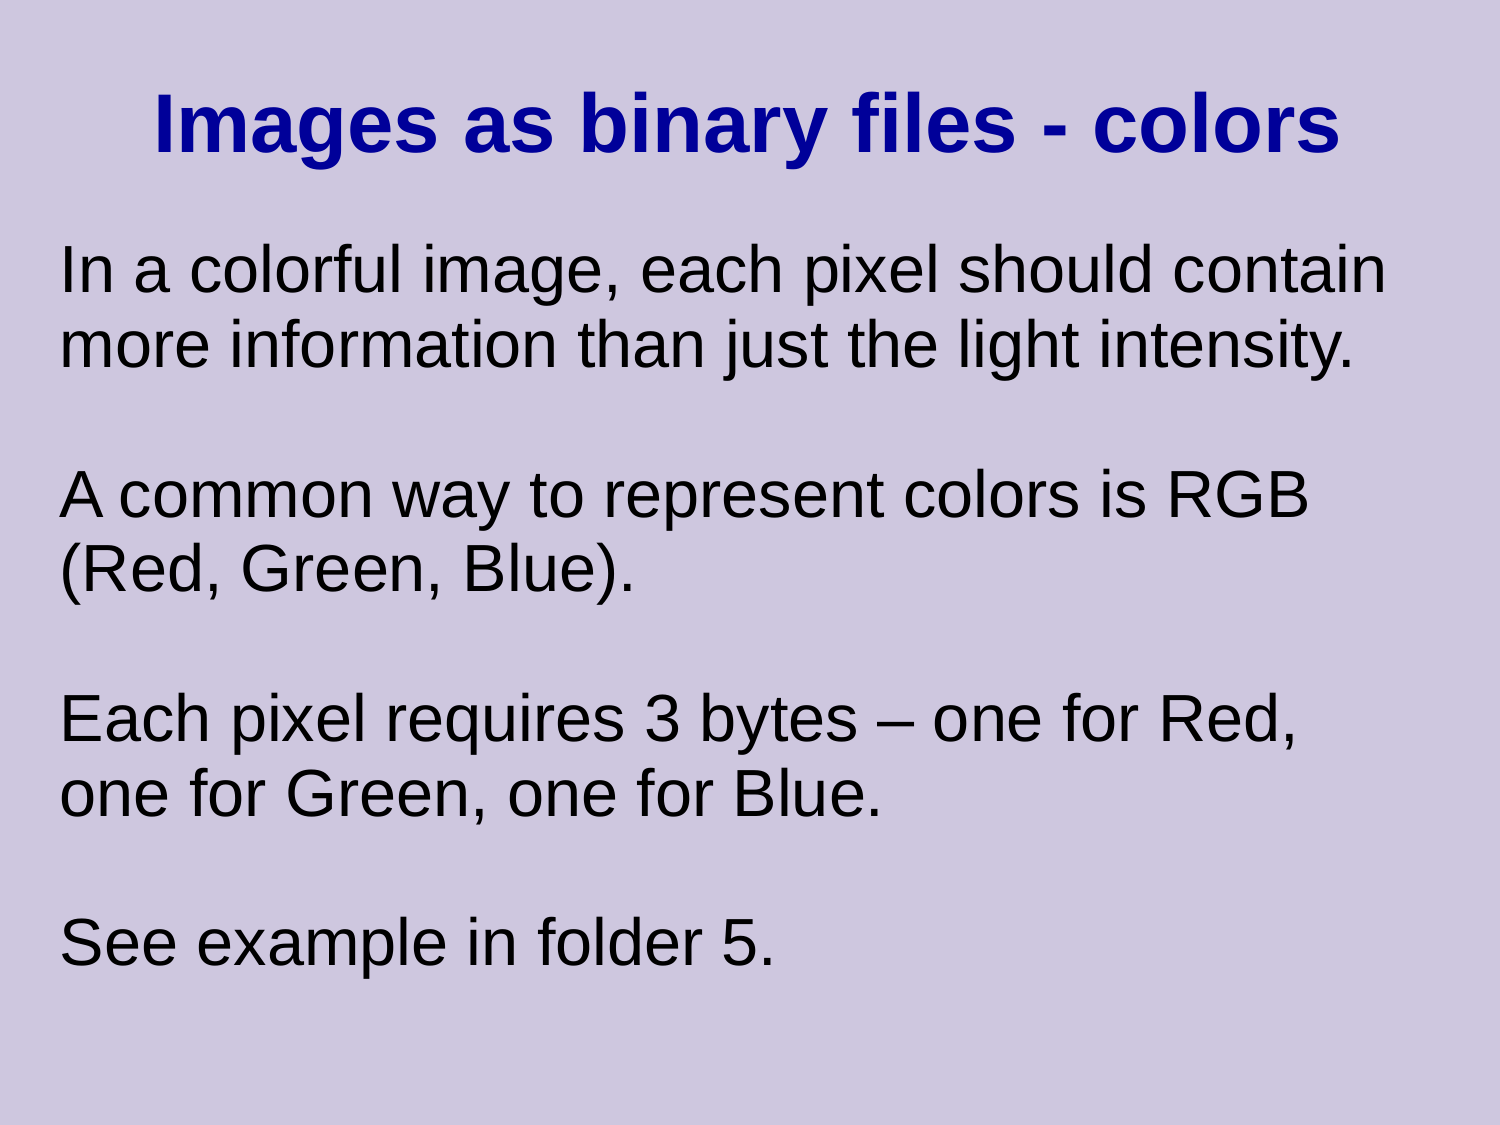

# Images as binary files - colors
In a colorful image, each pixel should contain more information than just the light intensity.
A common way to represent colors is RGB (Red, Green, Blue).
Each pixel requires 3 bytes – one for Red, one for Green, one for Blue.
See example in folder 5.